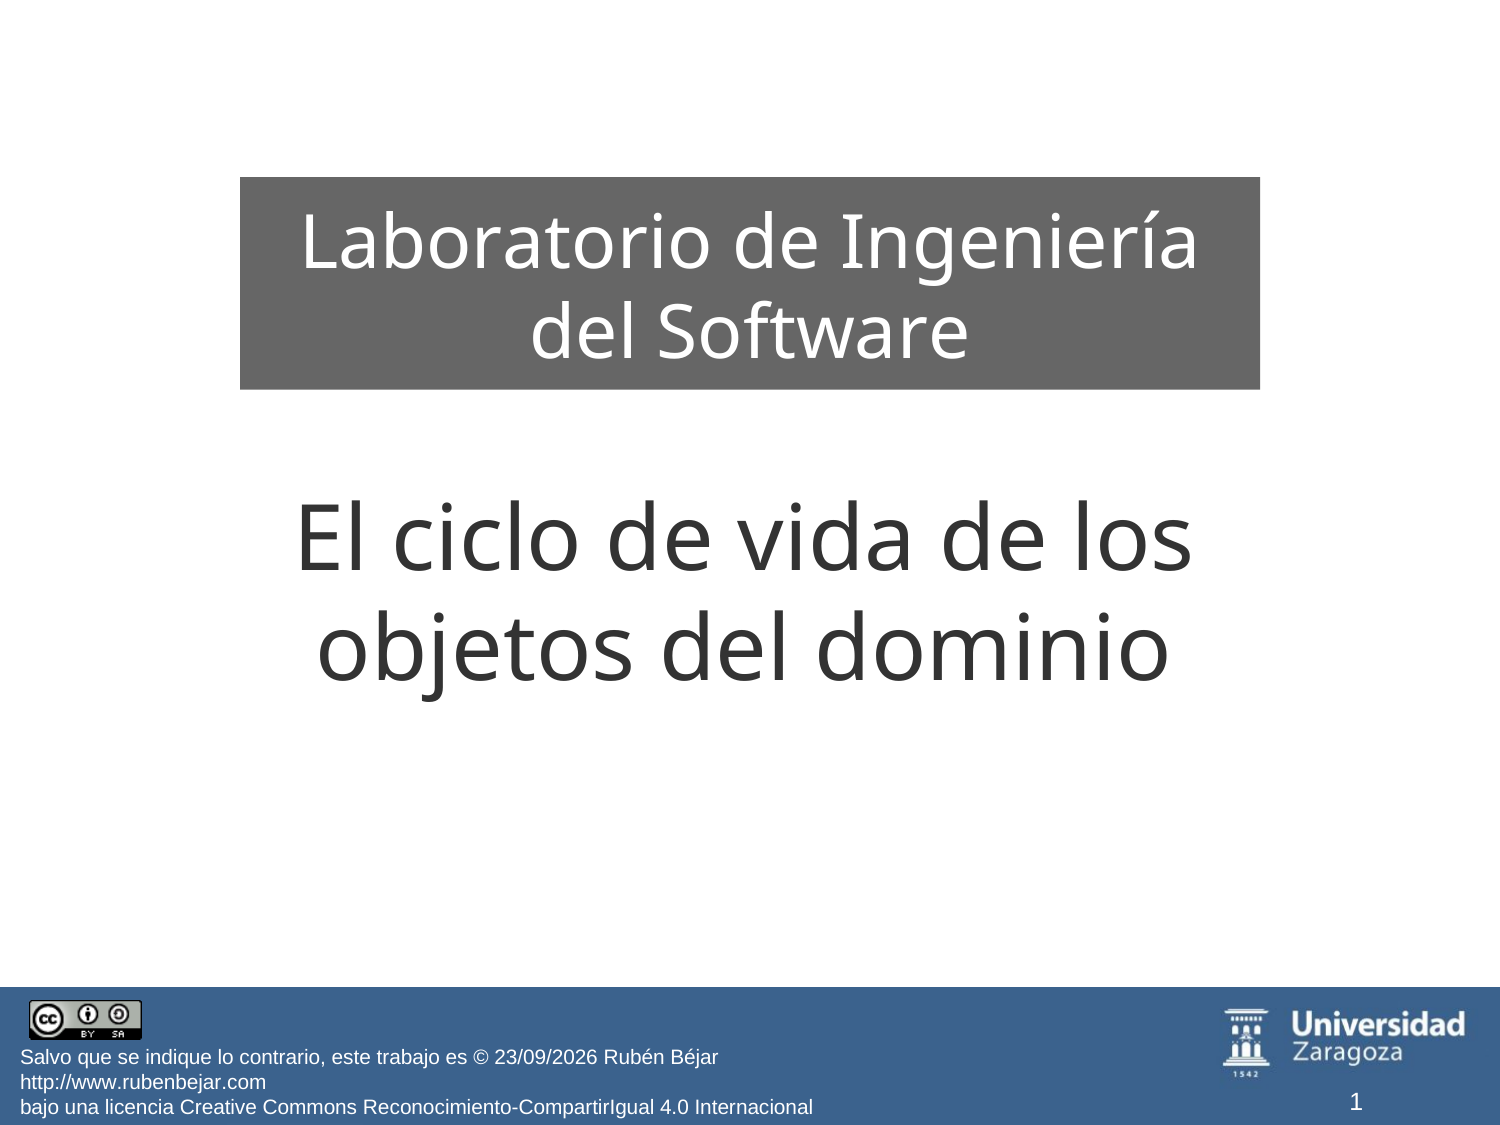

Laboratorio de Ingeniería del Software
El ciclo de vida de los objetos del dominio